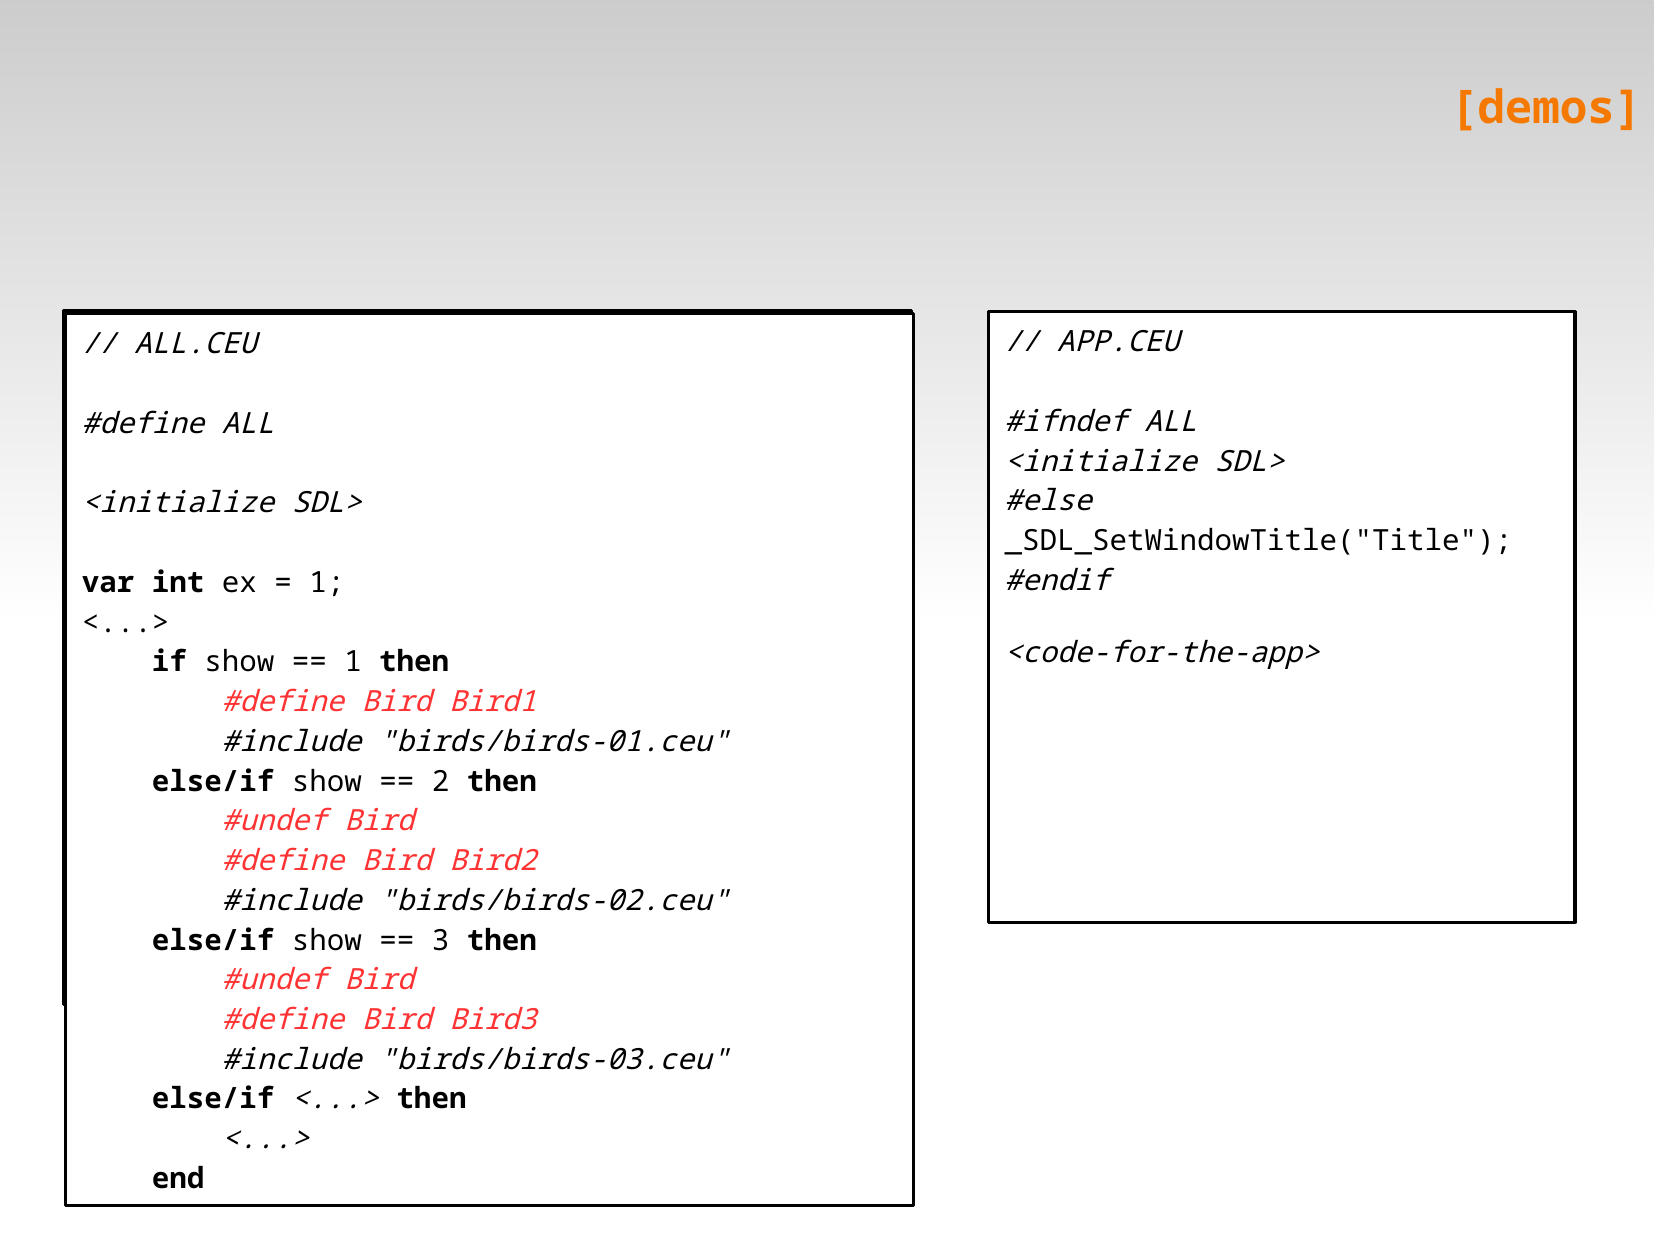

# [demos]
// ALL.CEU
#define ALL
<initialize SDL>
var int ex = 1;
<...>
 if ex == 1 then
 #include "birds/birds-01.ceu"
 else/if ex == 2 then
 #include "birds/birds-02.ceu"
 else/if ex == 3 then
 #include "birds/birds-03.ceu"
 else/if <...> then
 <...>
 end
// APP.CEU
#ifndef ALL
<initialize SDL>
#else
_SDL_SetWindowTitle("Title");
#endif
<code-for-the-app>
// ALL.CEU
#define ALL
<initialize SDL>
var int ex = 1;
<...>
 if show == 1 then
 #define Bird Bird1
 #include "birds/birds-01.ceu"
 else/if show == 2 then
 #undef Bird
 #define Bird Bird2
 #include "birds/birds-02.ceu"
 else/if show == 3 then
 #undef Bird
 #define Bird Bird3
 #include "birds/birds-03.ceu"
 else/if <...> then
 <...>
 end